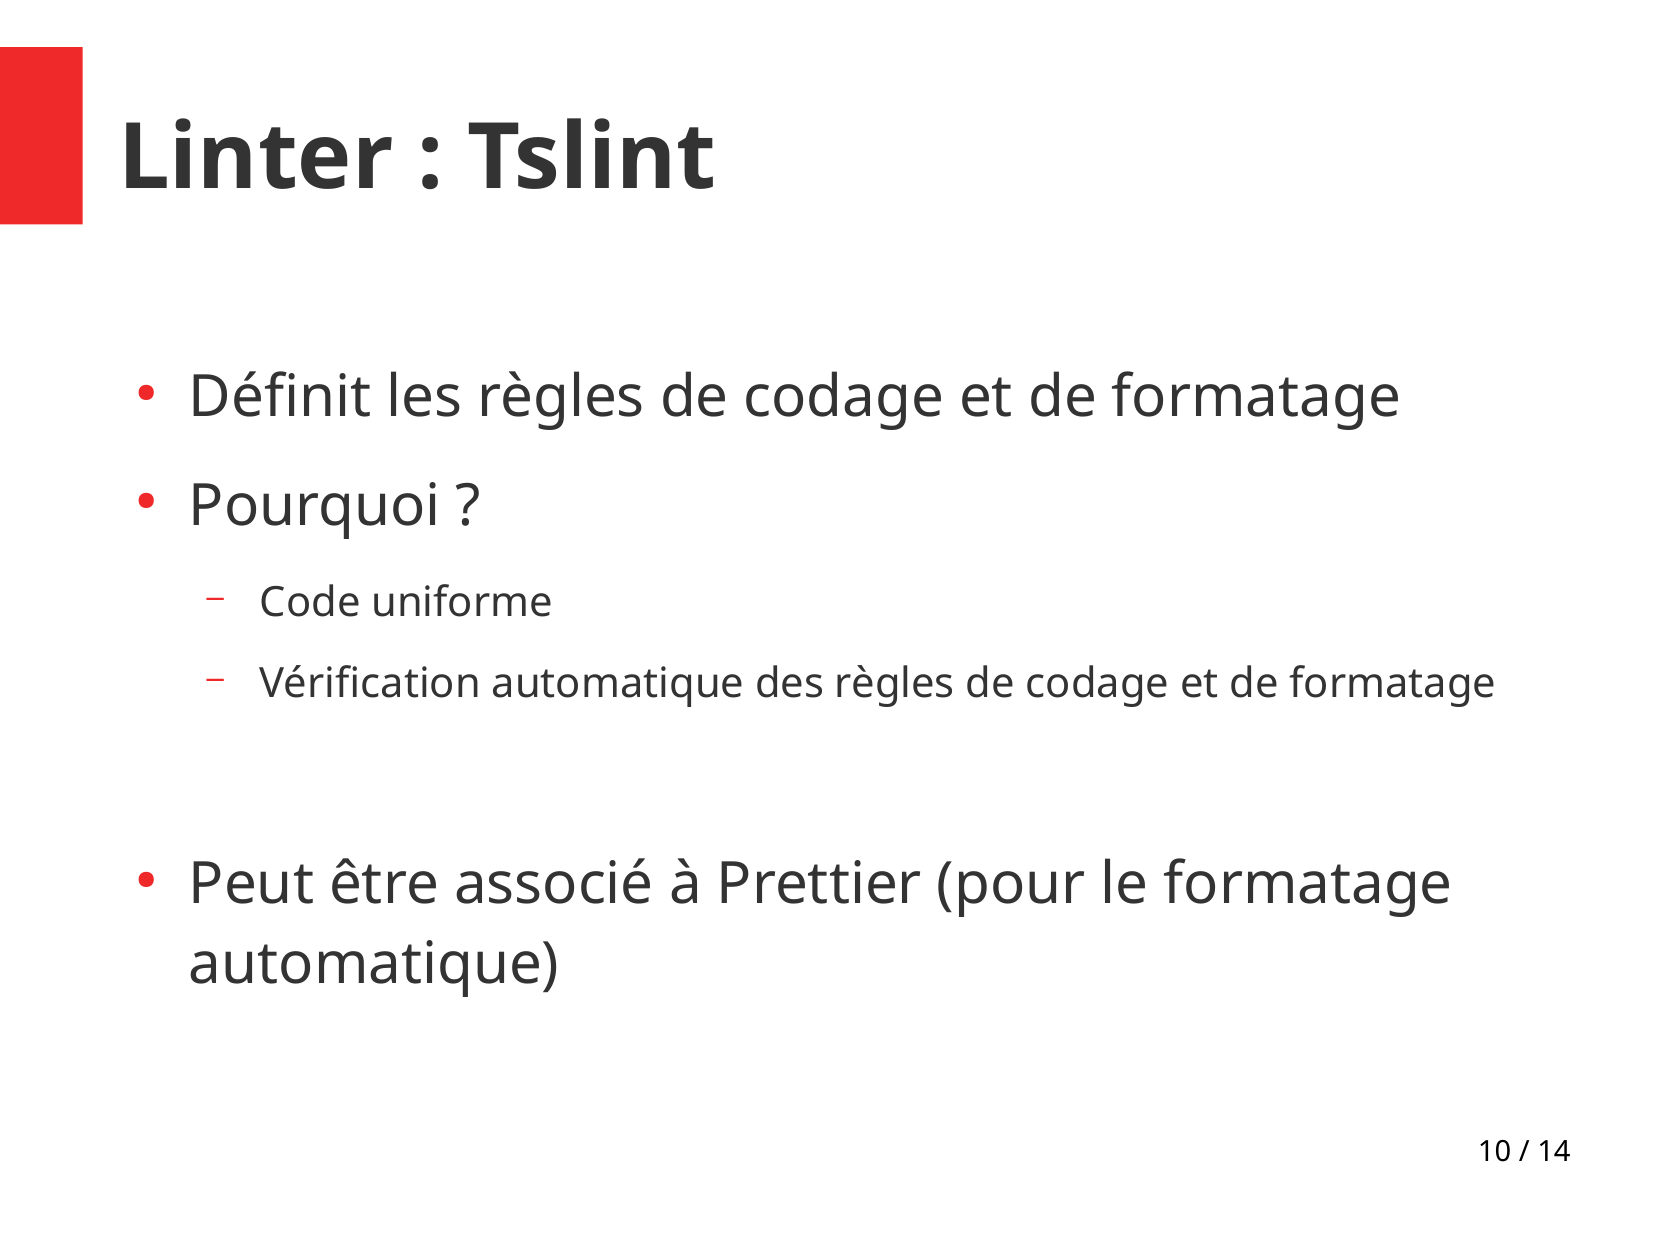

# Linter : Tslint
Définit les règles de codage et de formatage
Pourquoi ?
Code uniforme
Vérification automatique des règles de codage et de formatage
Peut être associé à Prettier (pour le formatage automatique)
10